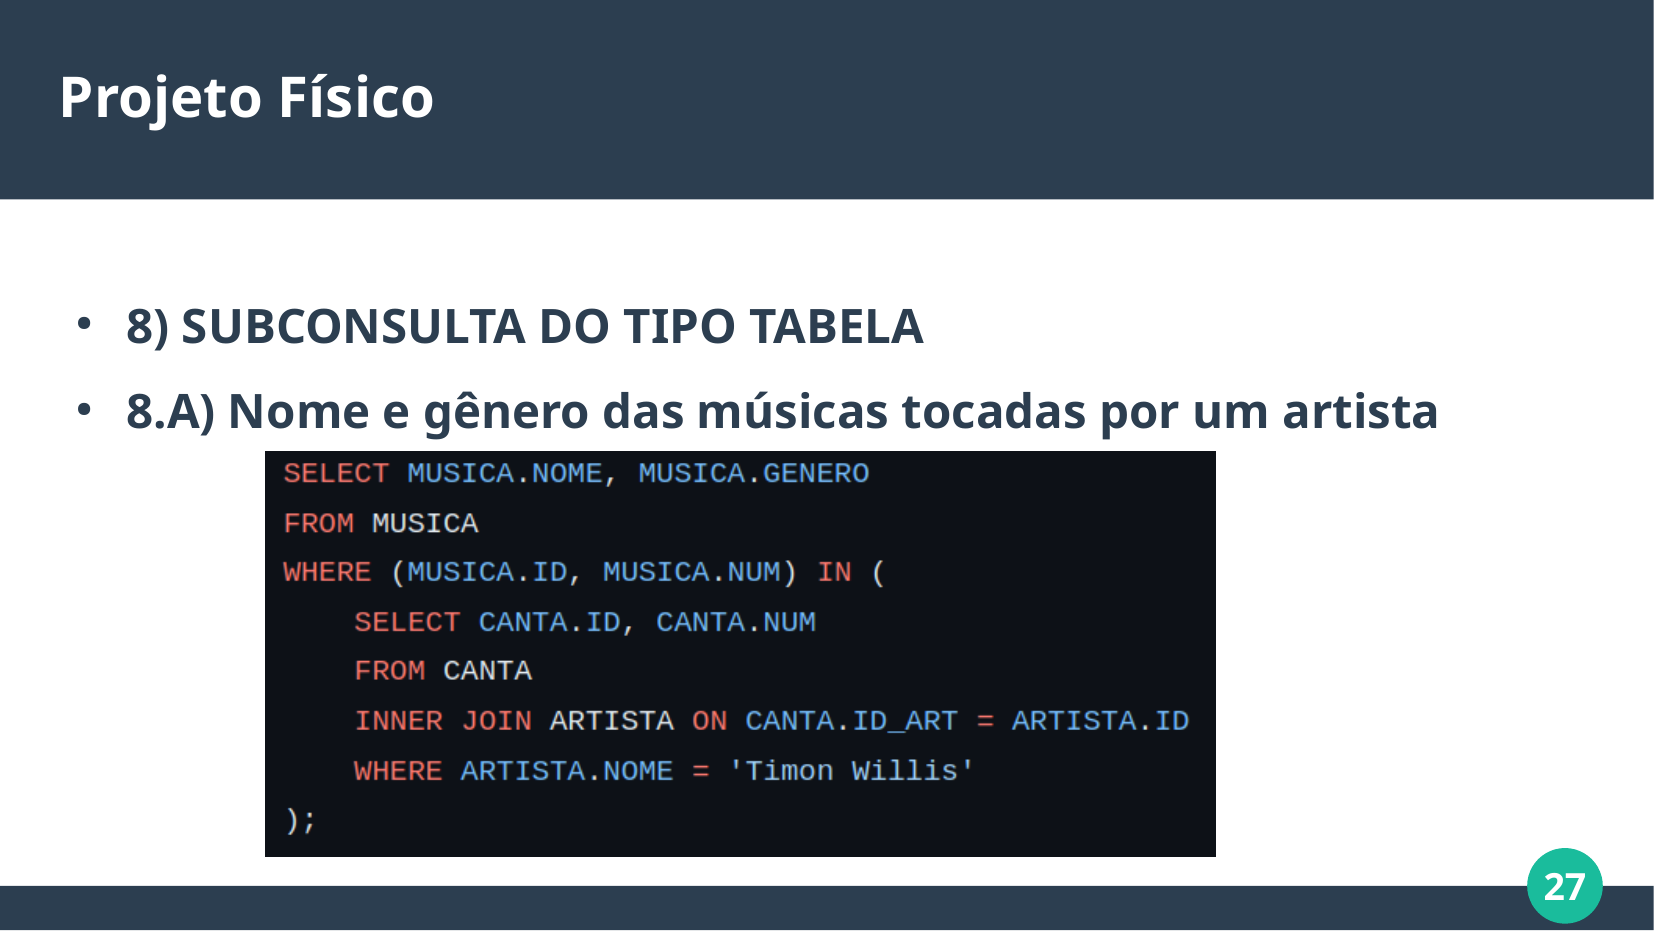

# Projeto Físico
8) SUBCONSULTA DO TIPO TABELA
8.A) Nome e gênero das músicas tocadas por um artista